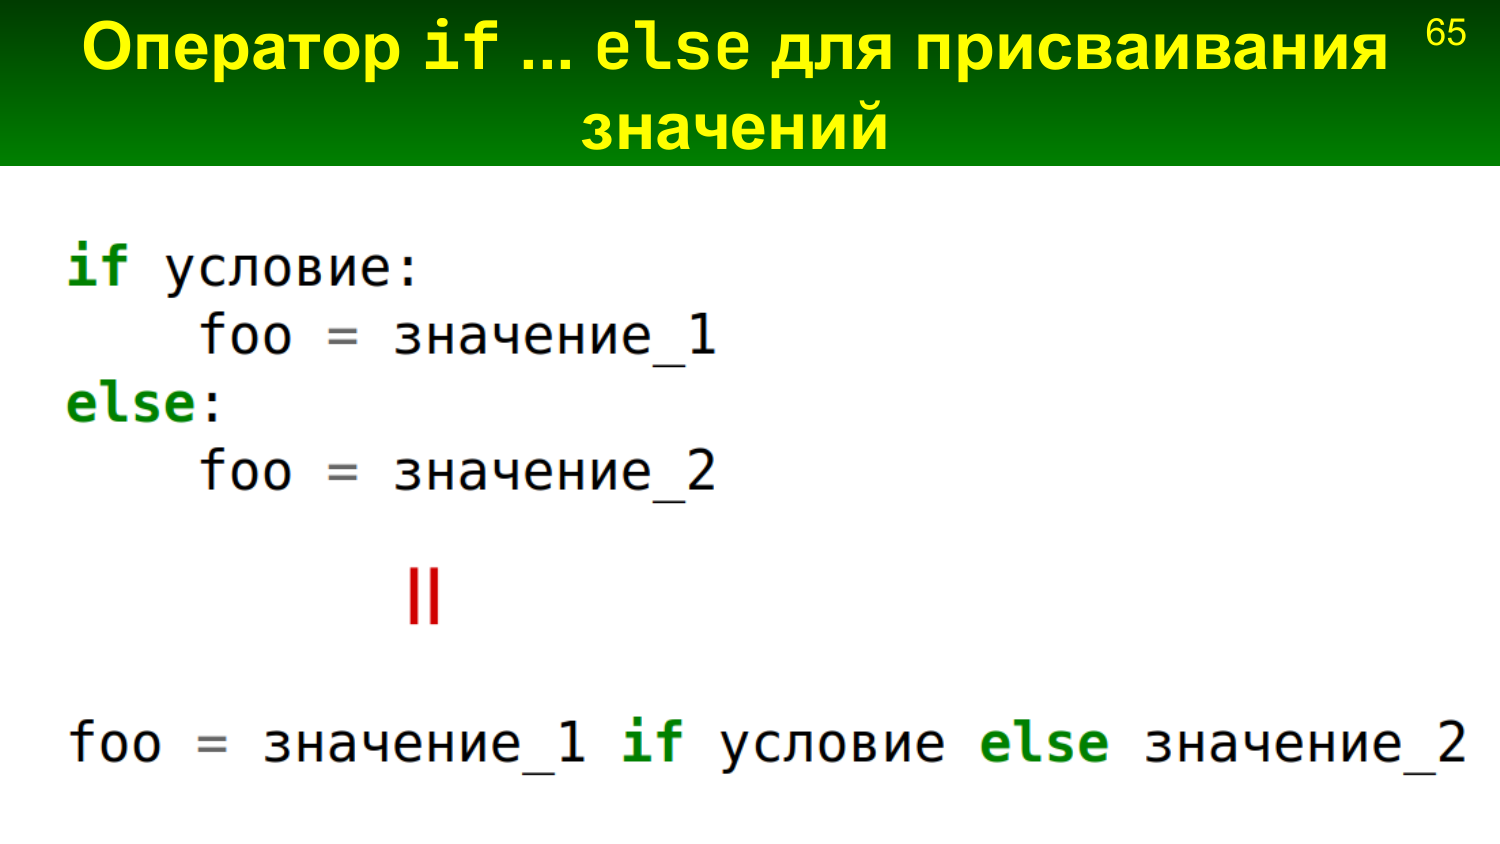

# Оператор if ... else для присваивания значений